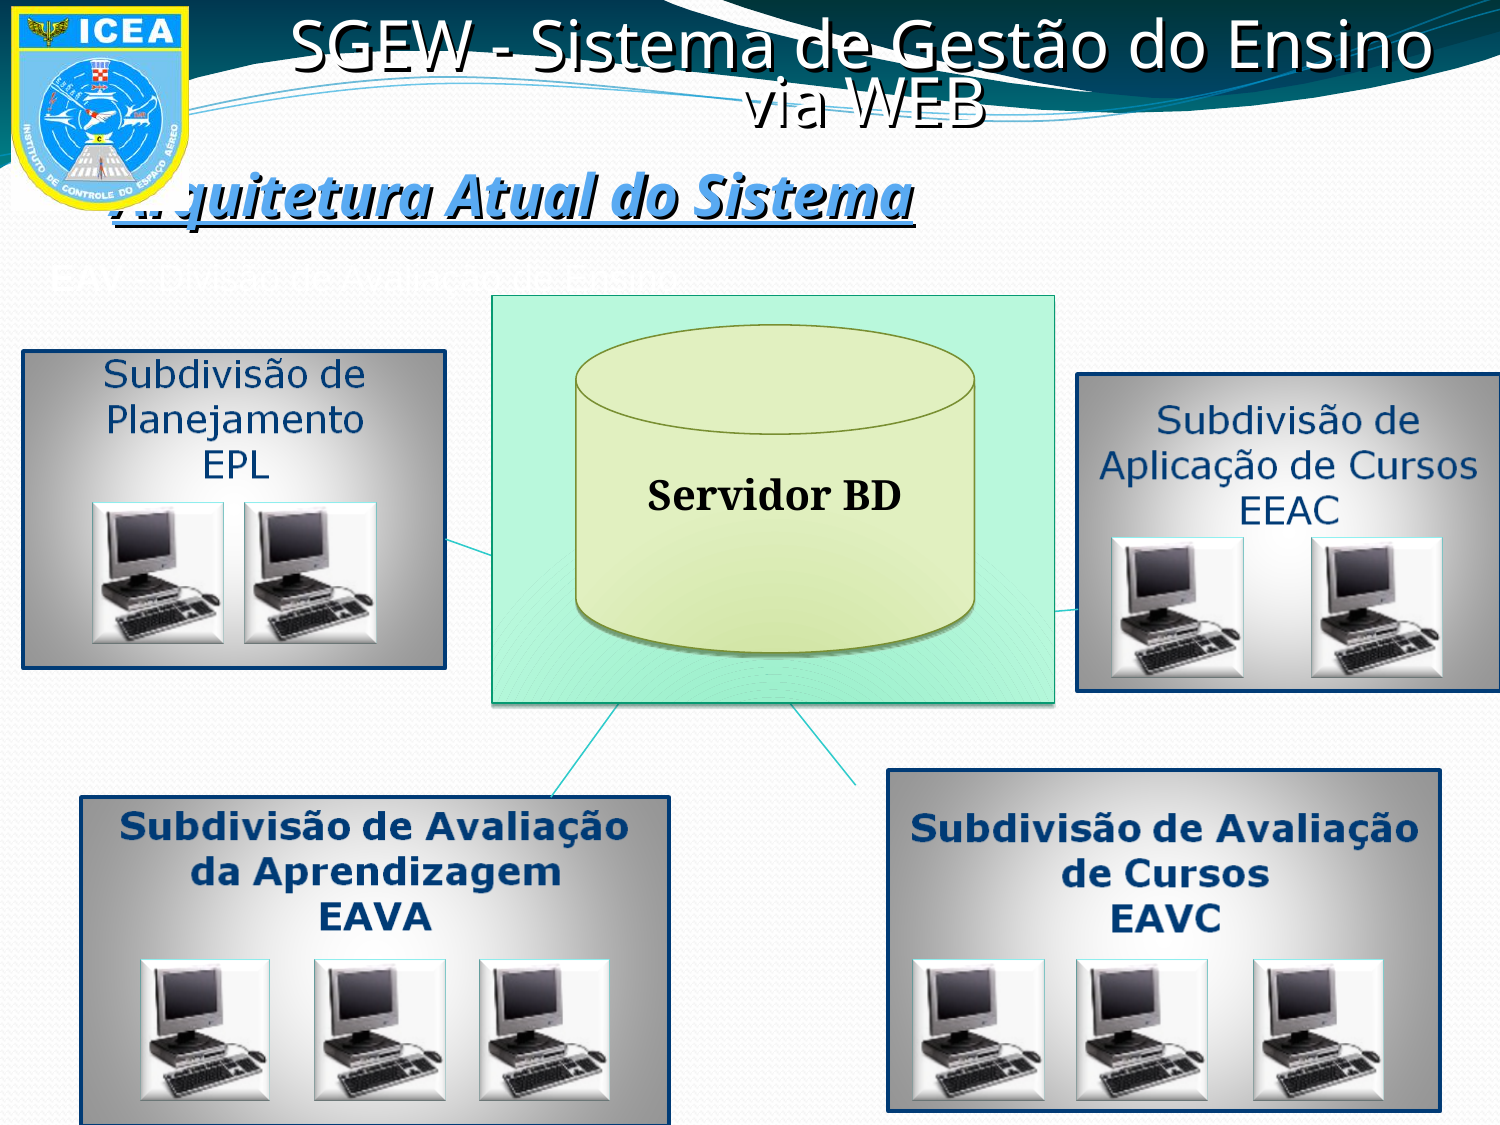

SGEW - Sistema de Gestão do Ensino via WEB
Arquitetura Atual do Sistema
EAV - Divisão de Avaliação de Ensino
Servidor BD